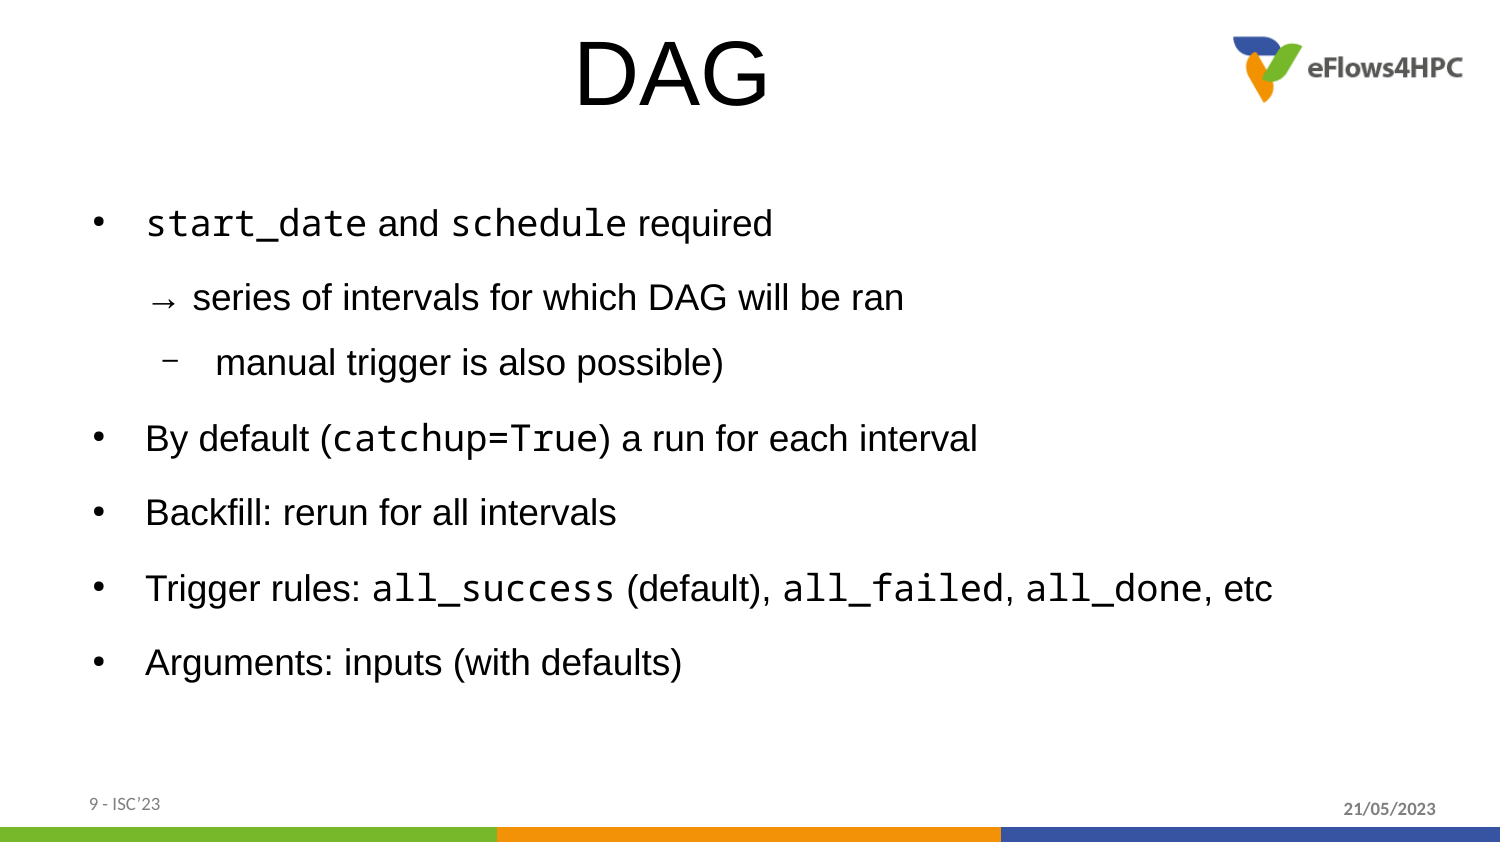

# DAG
start_date and schedule required
→ series of intervals for which DAG will be ran
manual trigger is also possible)
By default (catchup=True) a run for each interval
Backfill: rerun for all intervals
Trigger rules: all_success (default), all_failed, all_done, etc
Arguments: inputs (with defaults)